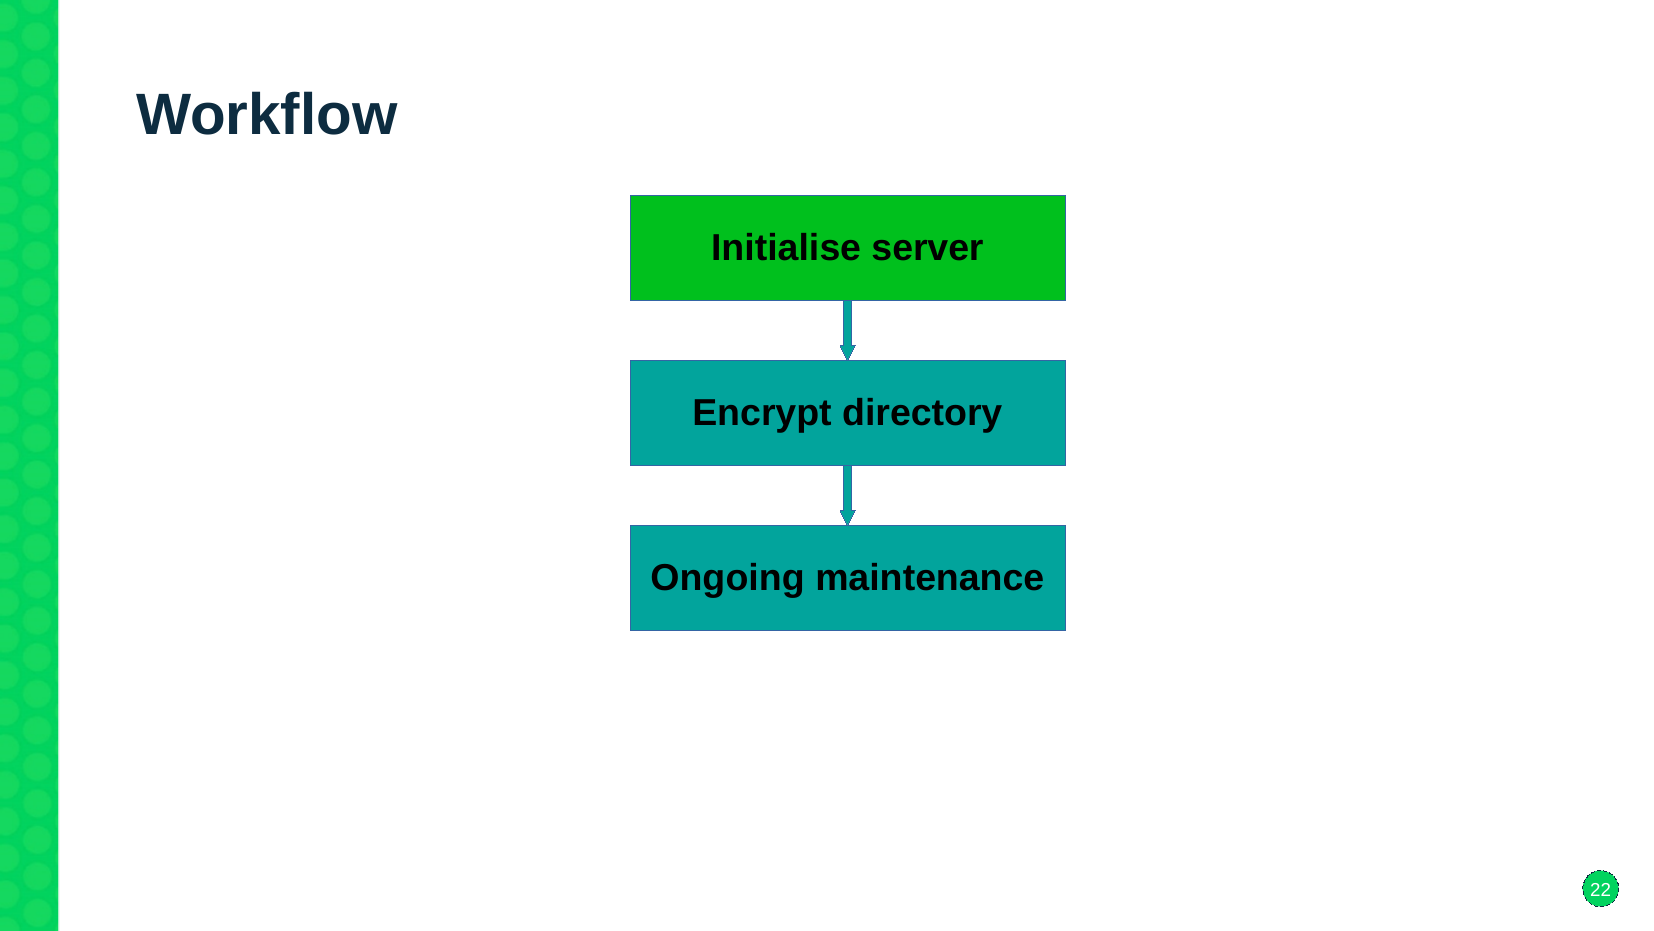

# Workflow
Initialise server
Encrypt directory
Ongoing maintenance
22